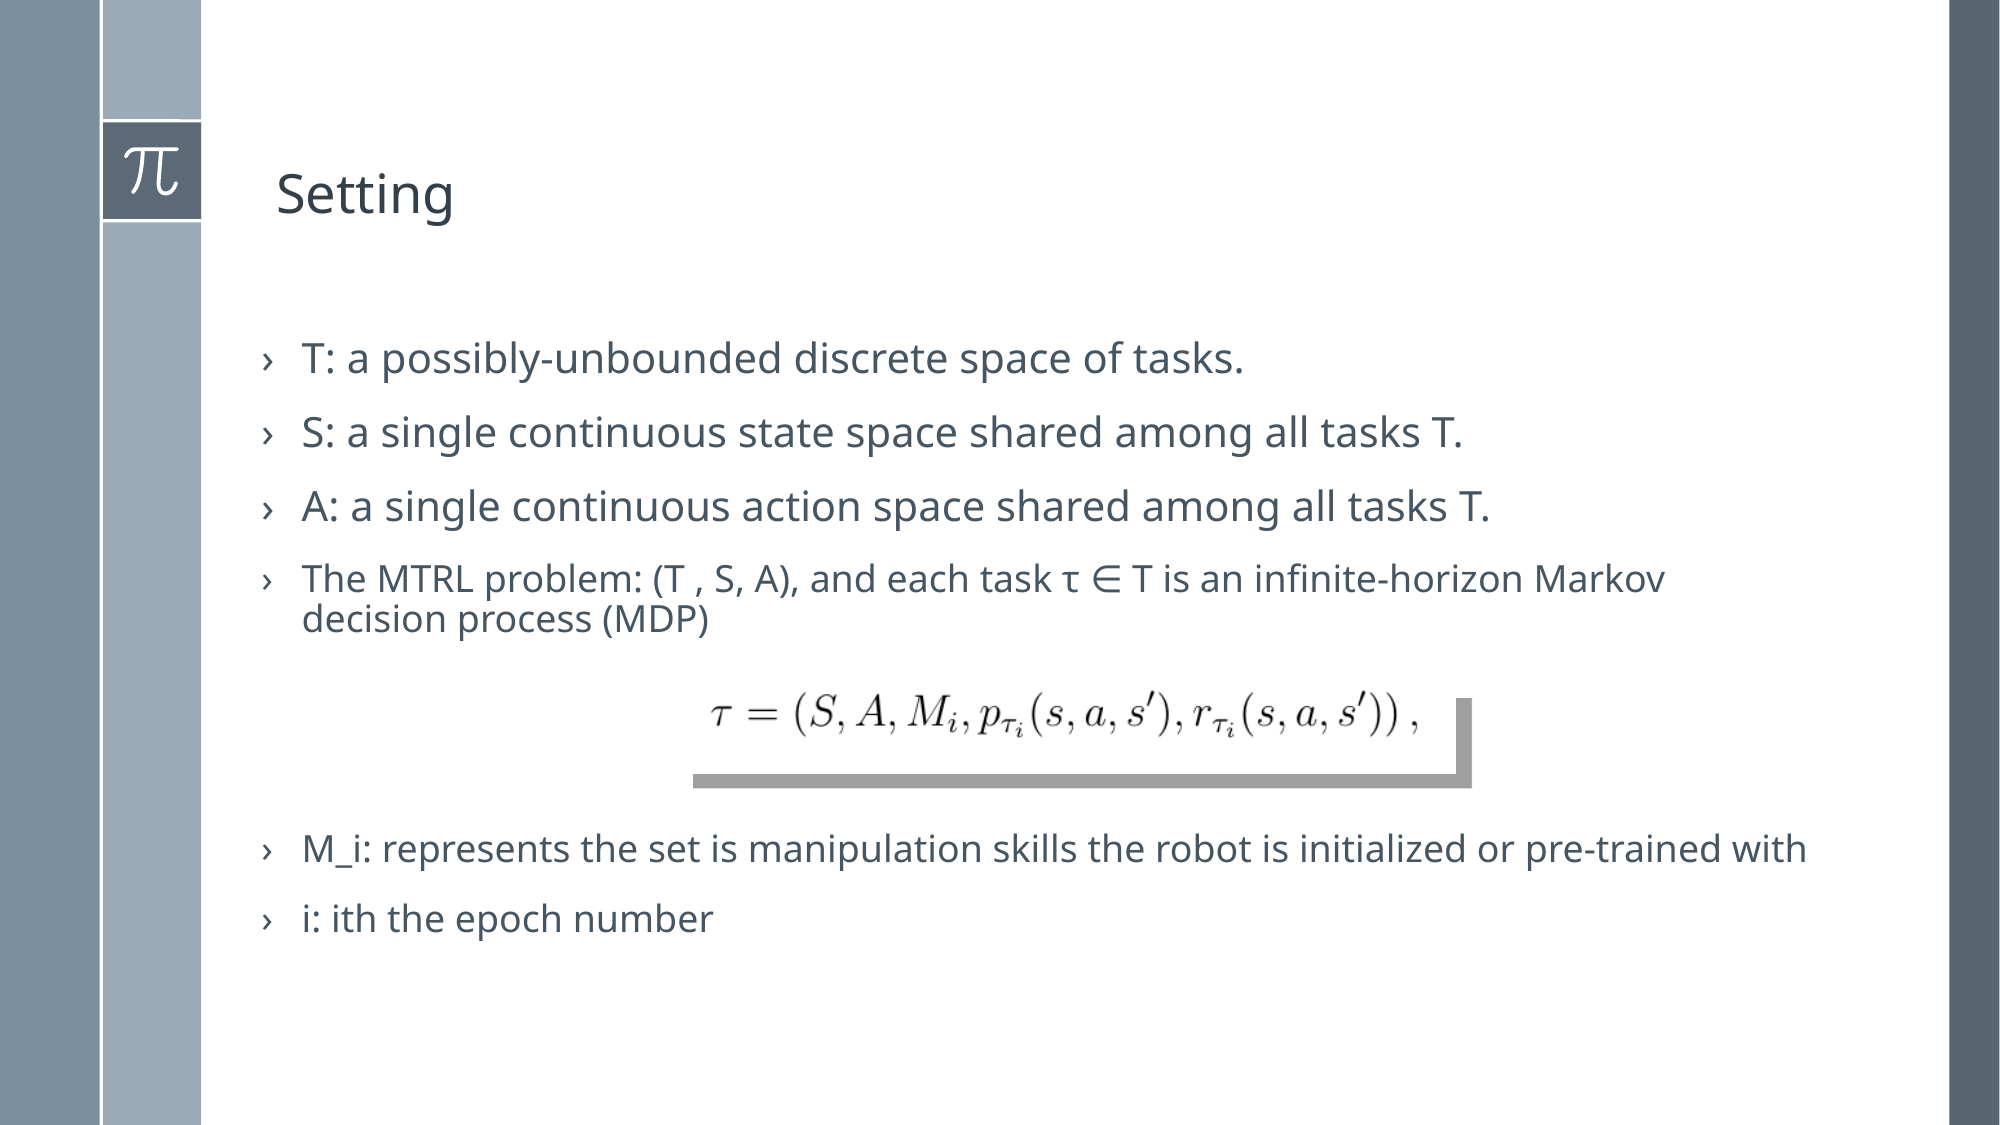

Setting
T: a possibly-unbounded discrete space of tasks.
S: a single continuous state space shared among all tasks T.
A: a single continuous action space shared among all tasks T.
The MTRL problem: (T , S, A), and each task τ ∈ T is an infinite-horizon Markov decision process (MDP)
M_i: represents the set is manipulation skills the robot is initialized or pre-trained with
i: ith the epoch number